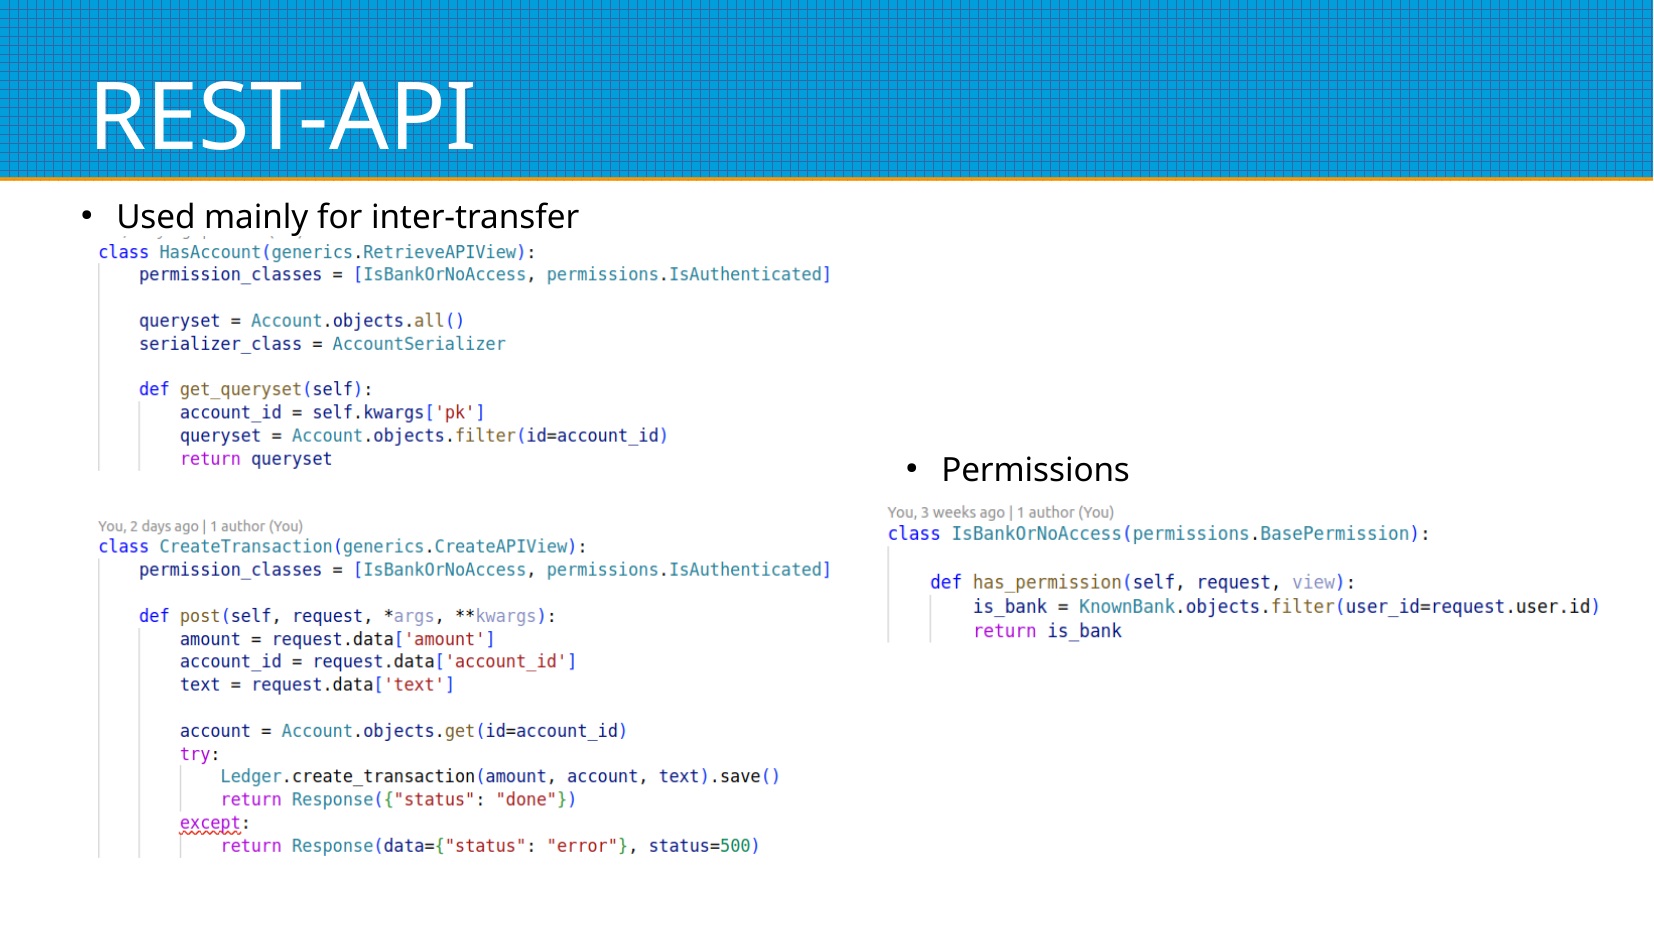

# REST-API
Used mainly for inter-transfer
Permissions